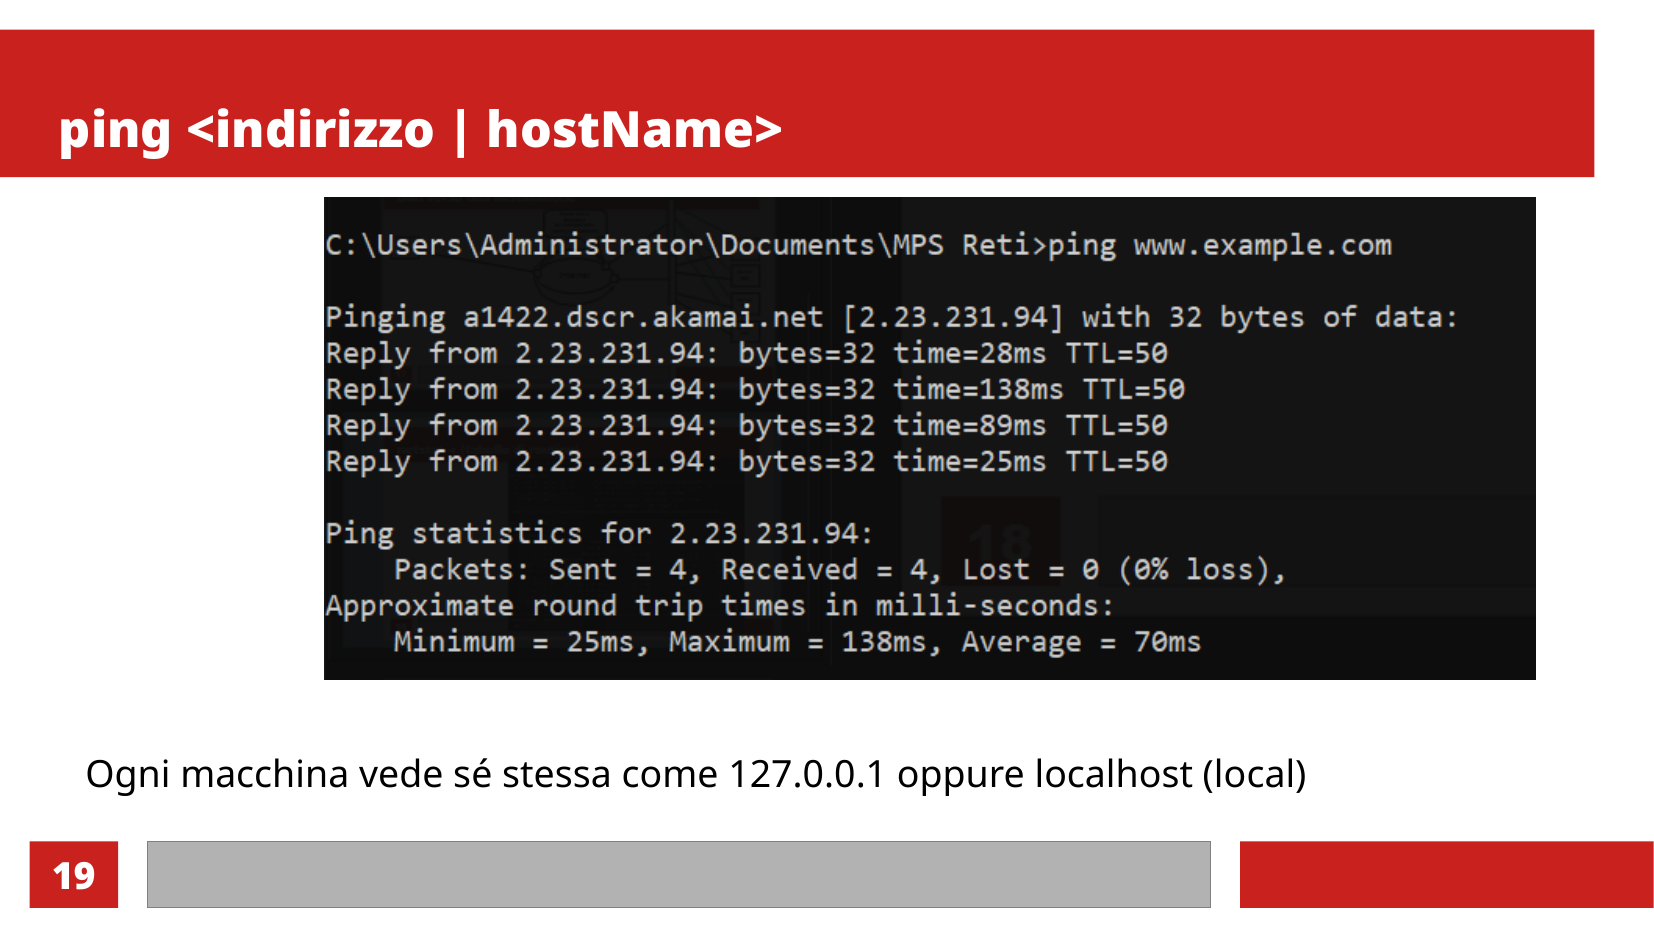

# ping <indirizzo | hostName>
Ogni macchina vede sé stessa come 127.0.0.1 oppure localhost (local)
19